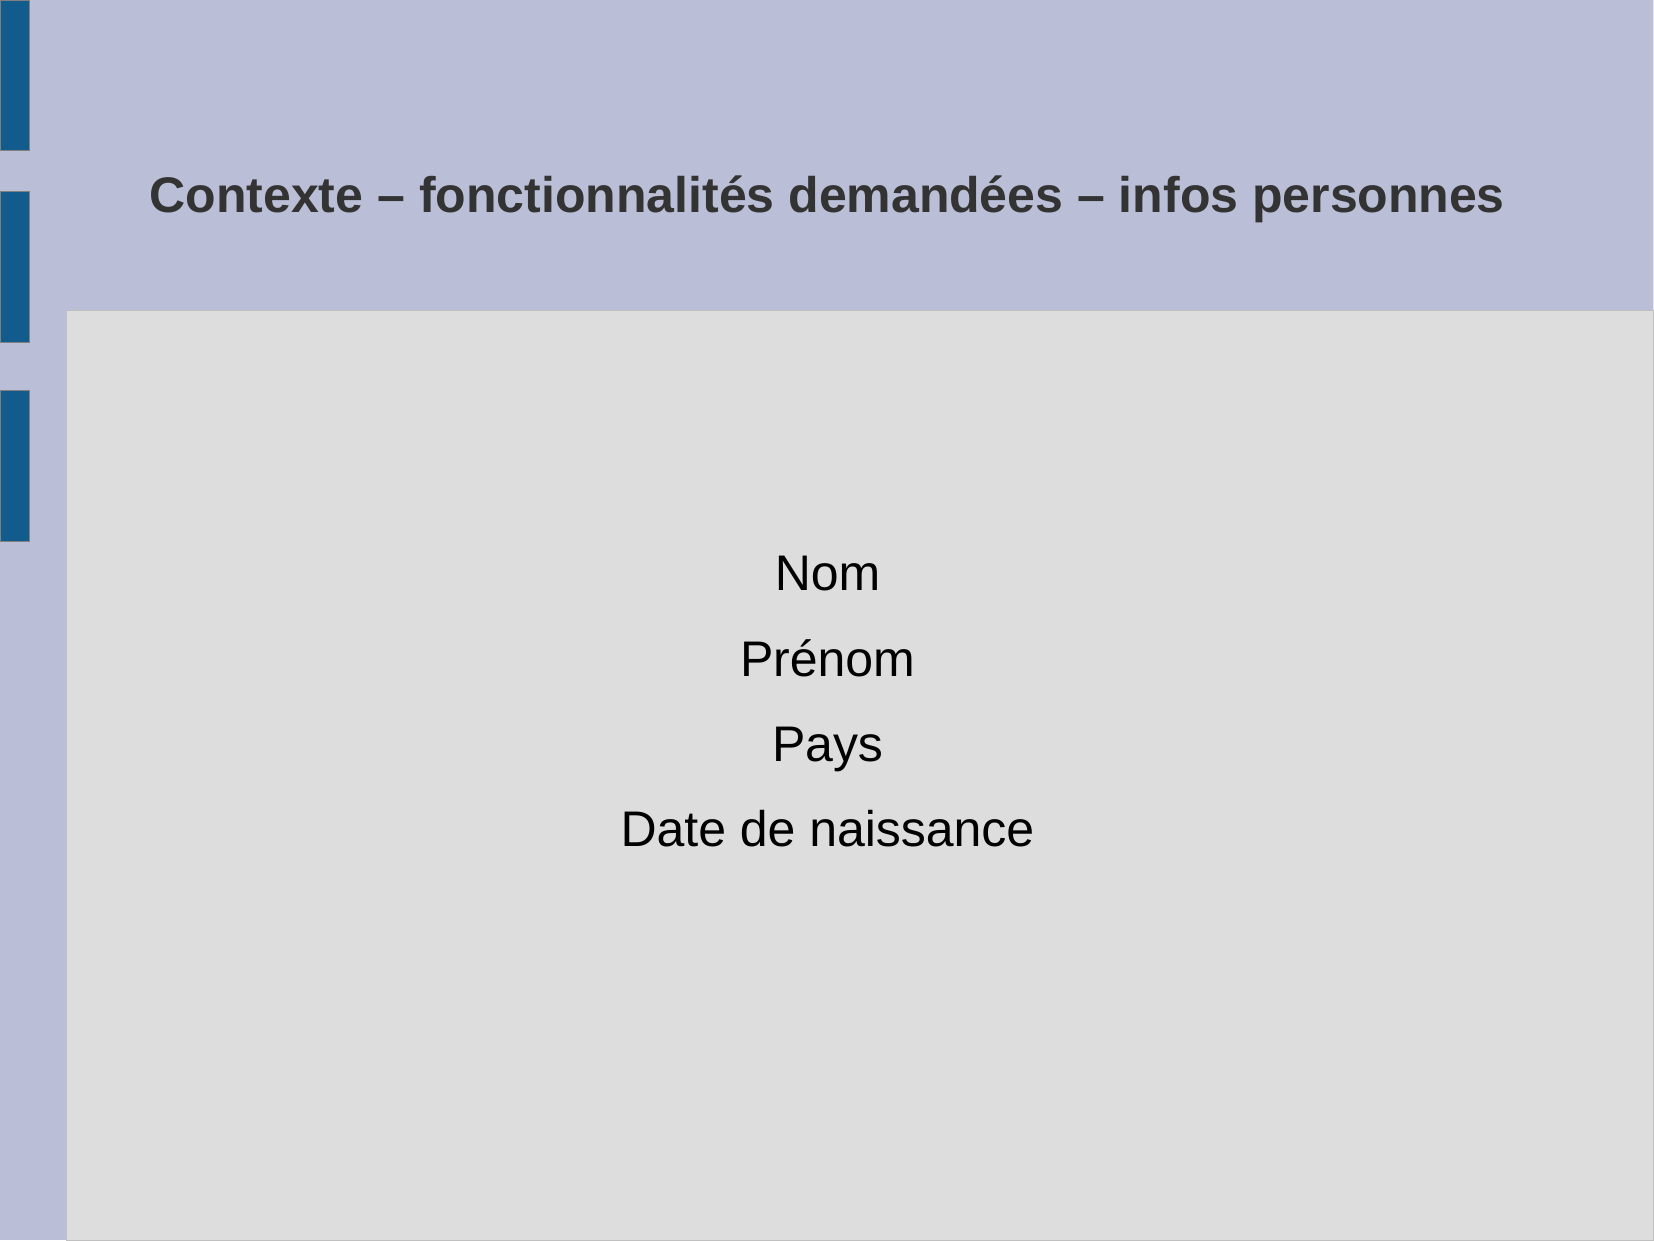

# Contexte – fonctionnalités demandées – infos personnes
Nom
Prénom
Pays
Date de naissance